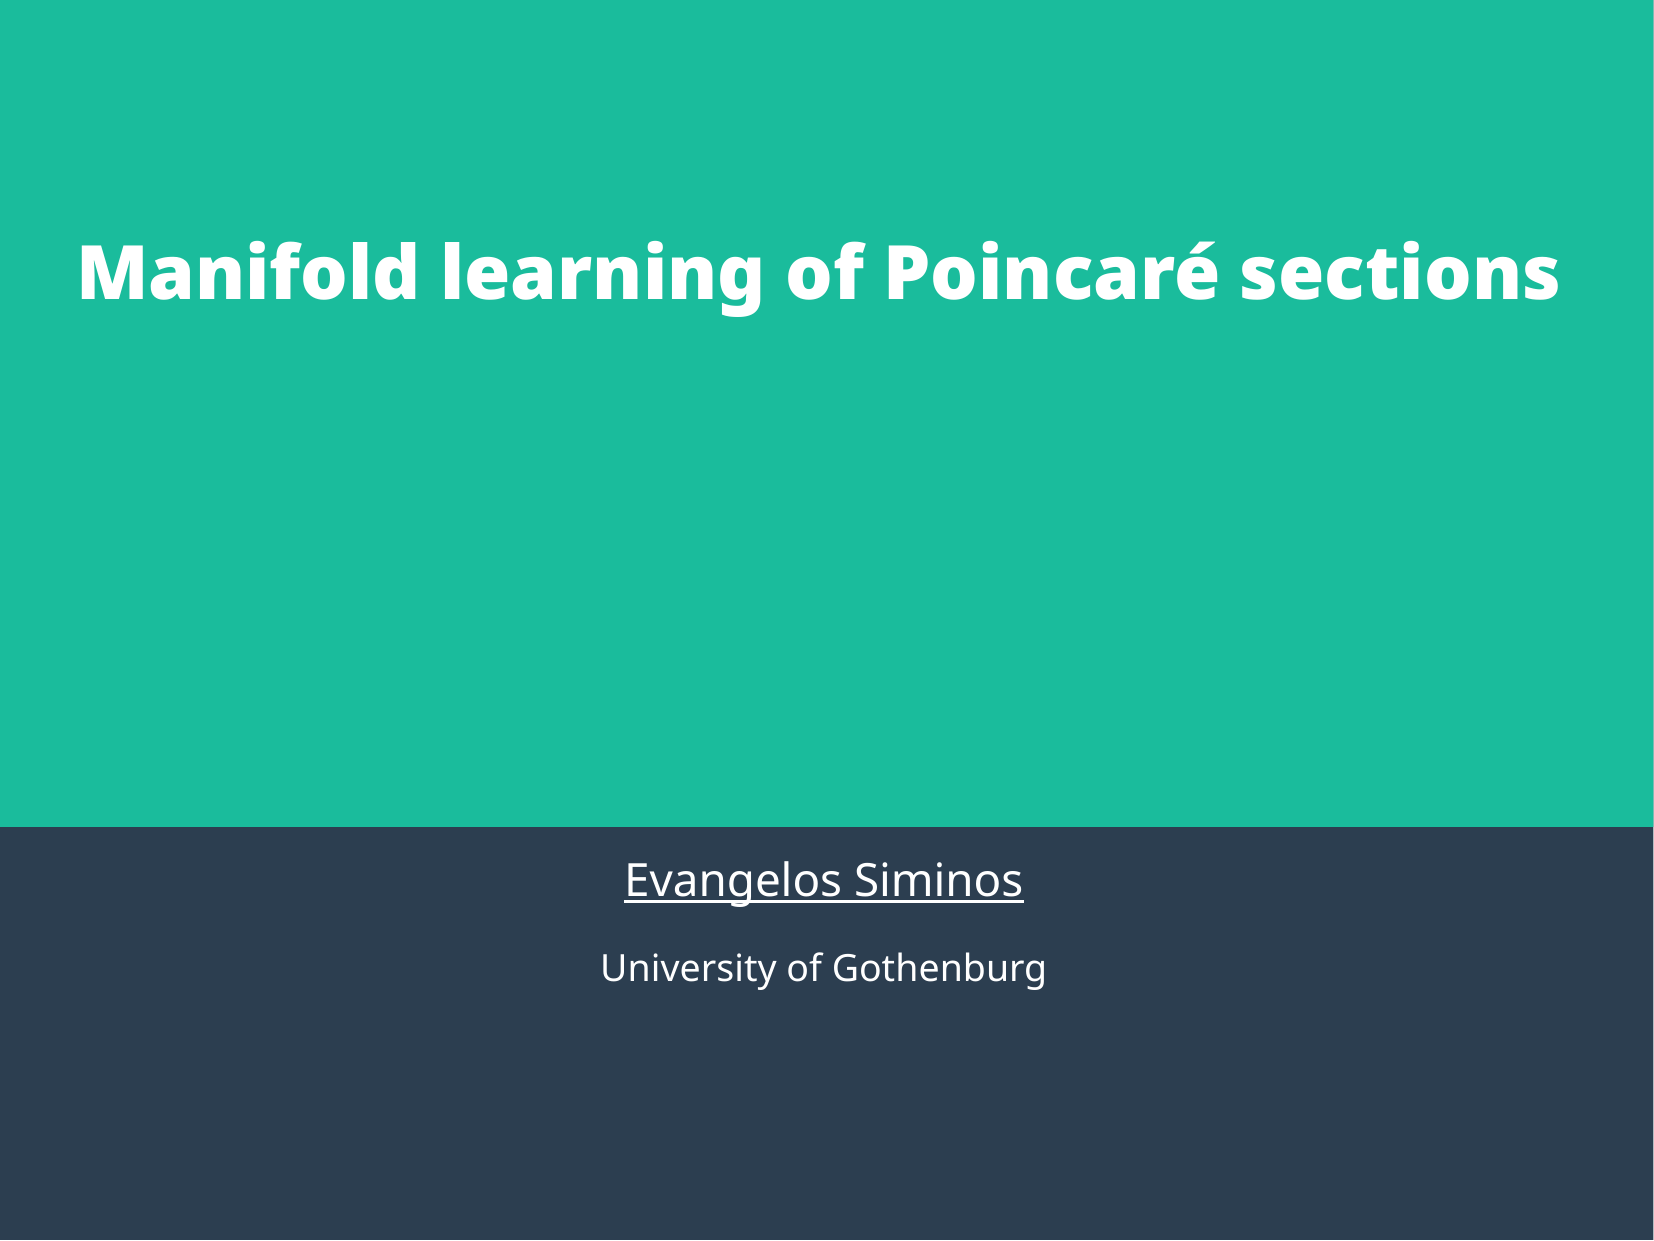

Manifold learning of Poincaré sections
# Evangelos Siminos
University of Gothenburg